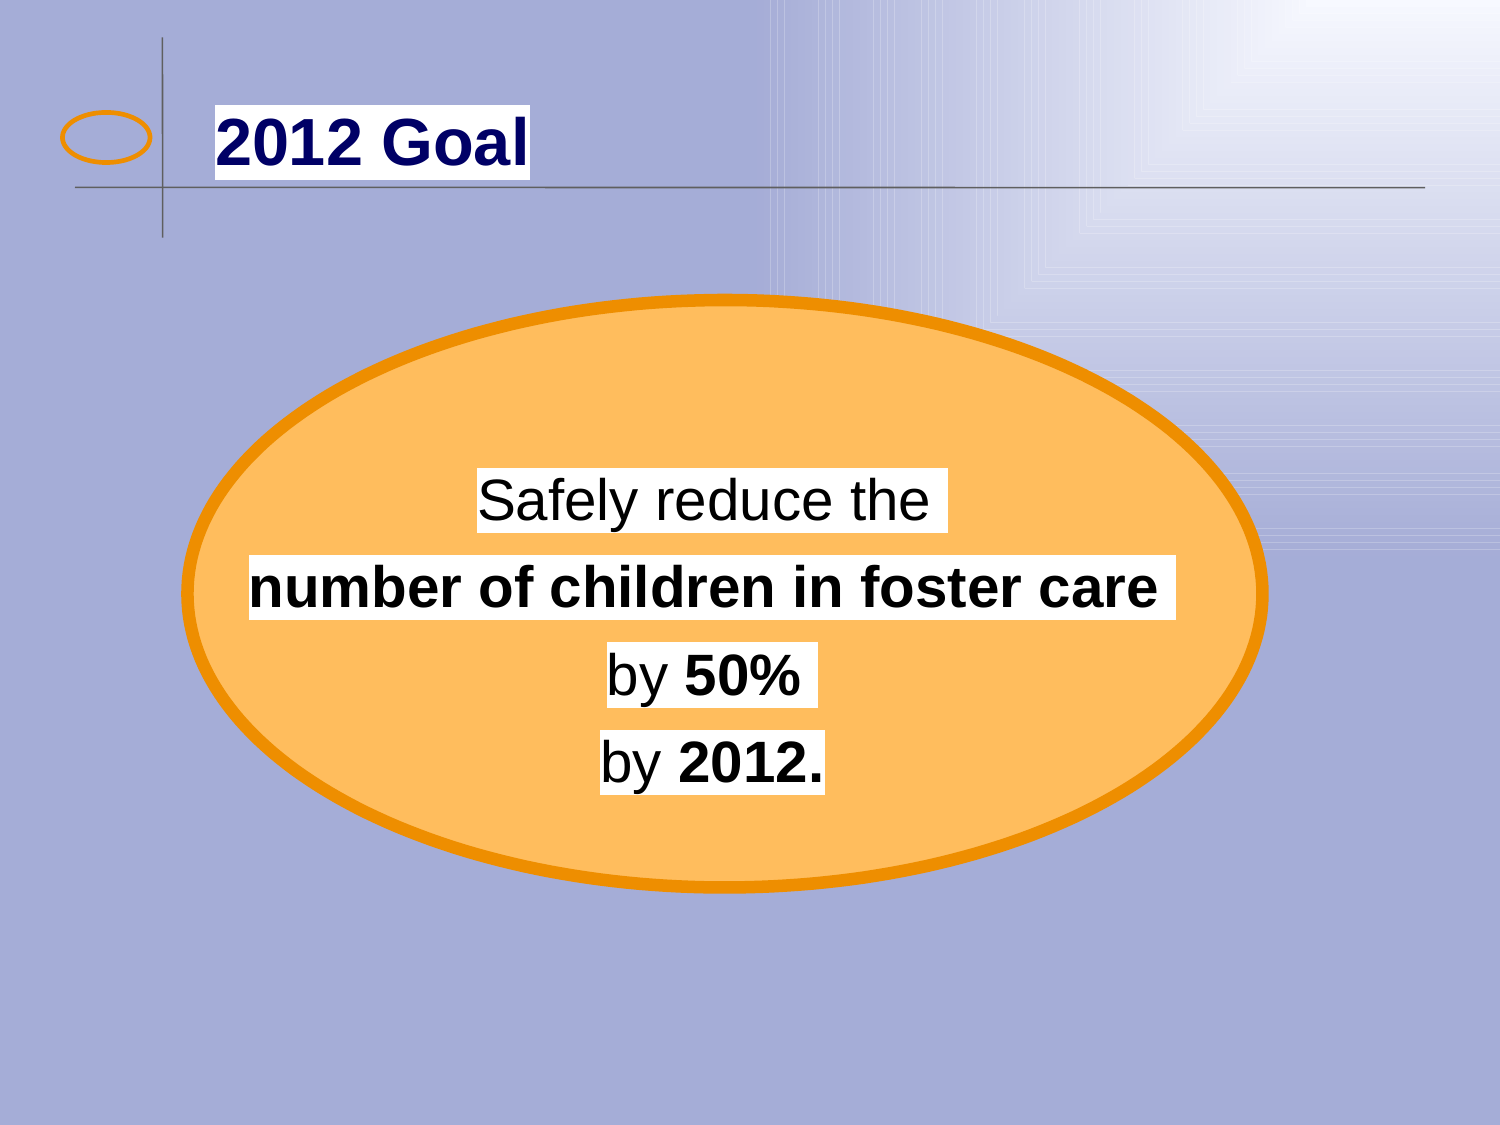

# 2012 Goal
Safely reduce the
number of children in foster care
by 50%
by 2012.